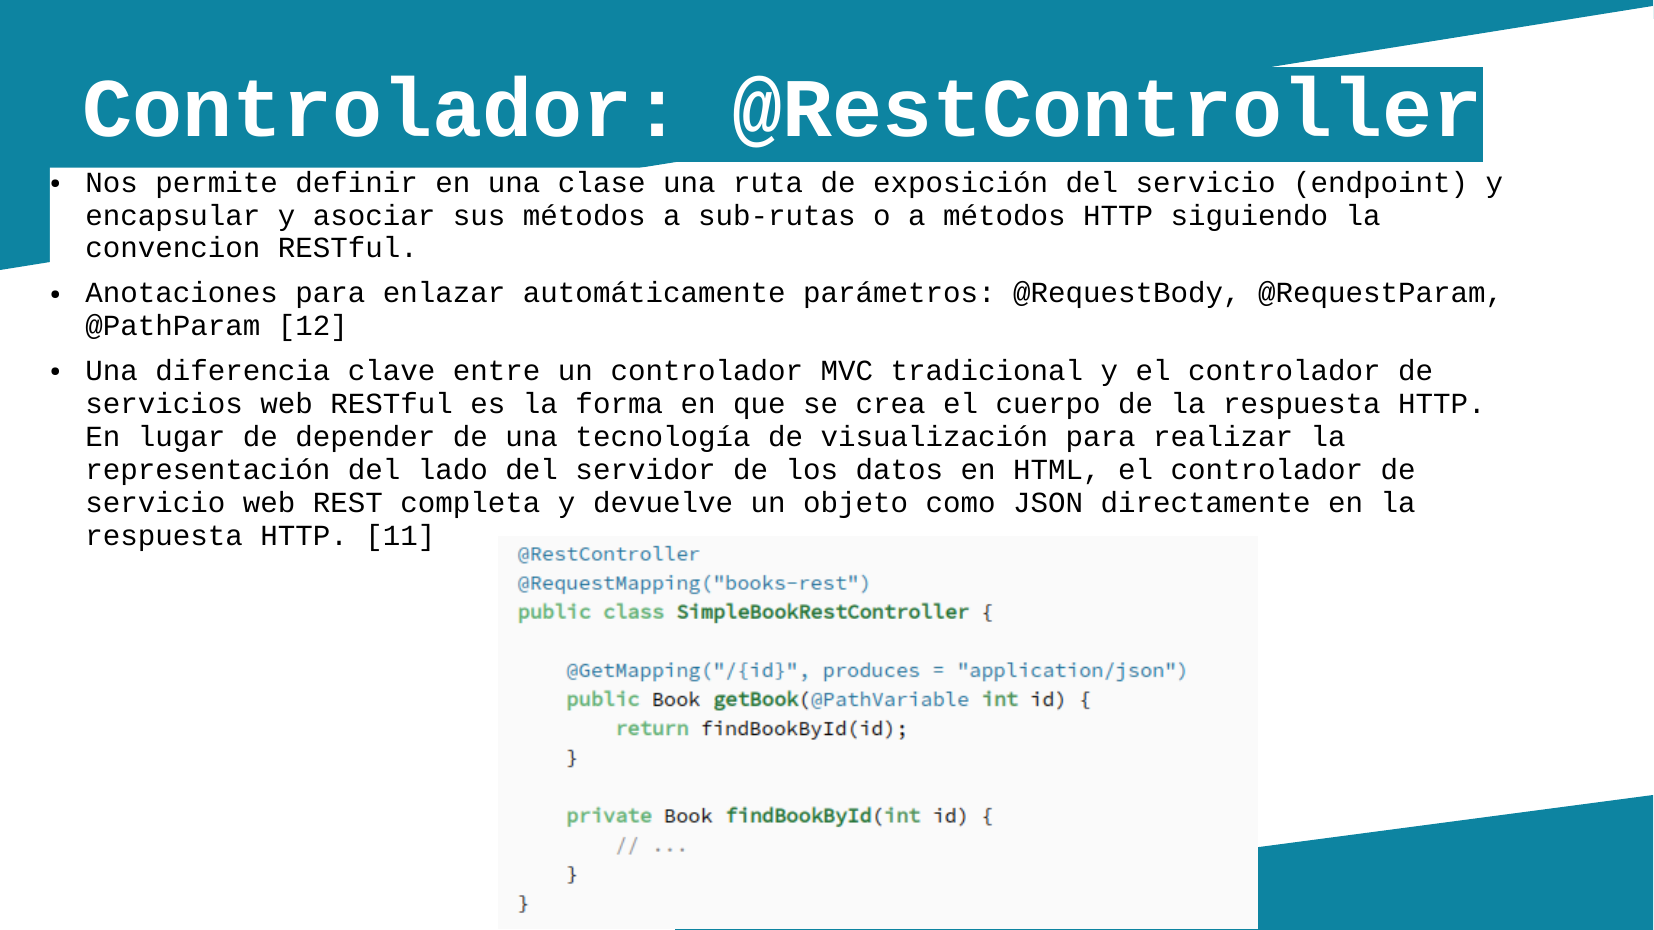

# Controlador: @RestController
Nos permite definir en una clase una ruta de exposición del servicio (endpoint) y encapsular y asociar sus métodos a sub-rutas o a métodos HTTP siguiendo la convencion RESTful.
Anotaciones para enlazar automáticamente parámetros: @RequestBody, @RequestParam, @PathParam [12]
Una diferencia clave entre un controlador MVC tradicional y el controlador de servicios web RESTful es la forma en que se crea el cuerpo de la respuesta HTTP. En lugar de depender de una tecnología de visualización para realizar la representación del lado del servidor de los datos en HTML, el controlador de servicio web REST completa y devuelve un objeto como JSON directamente en la respuesta HTTP. [11]